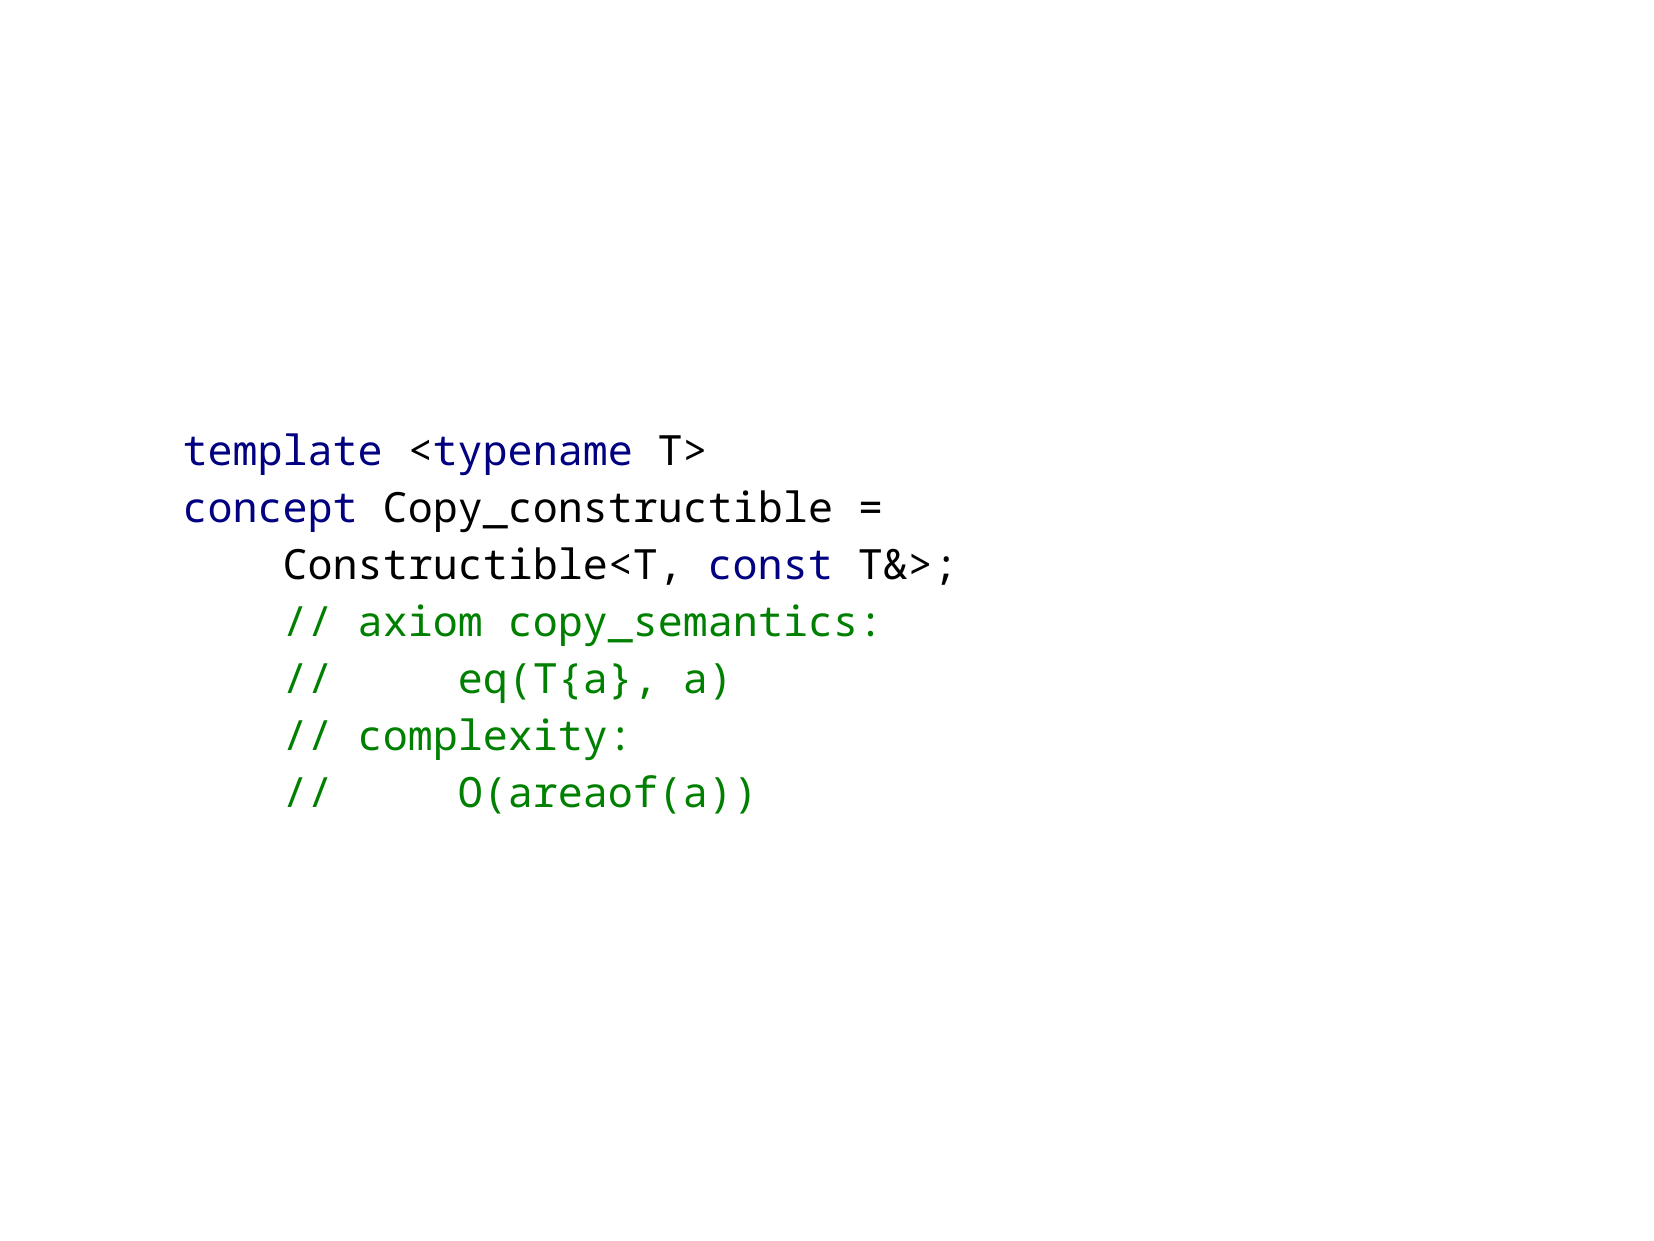

# template <typename T>
 concept Copy_constructible =
 Constructible<T, const T&>;
 // axiom copy_semantics:
 // eq(T{a}, a)
 // complexity:
 // O(areaof(a))